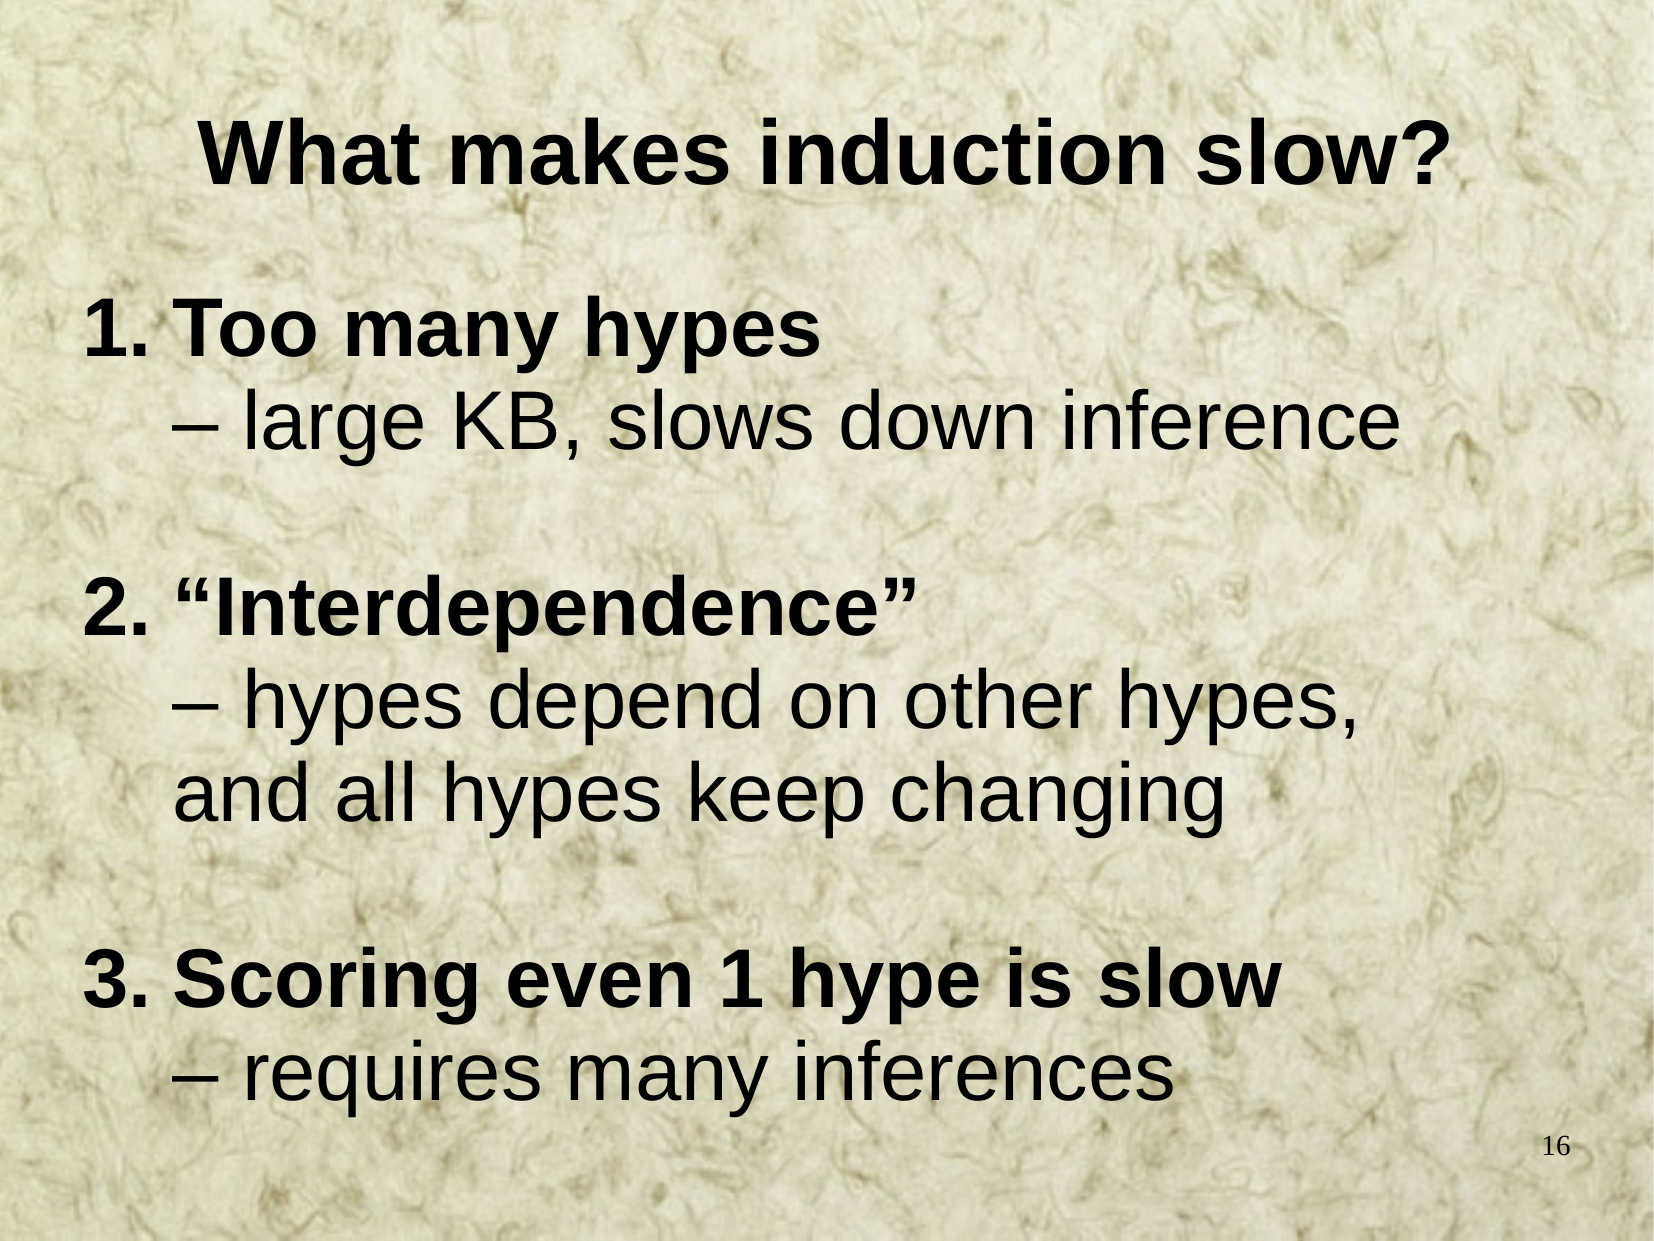

# What makes induction slow?
Too many hypes
– large KB, slows down inference
“Interdependence”
– hypes depend on other hypes,
and all hypes keep changing
Scoring even 1 hype is slow
– requires many inferences
16